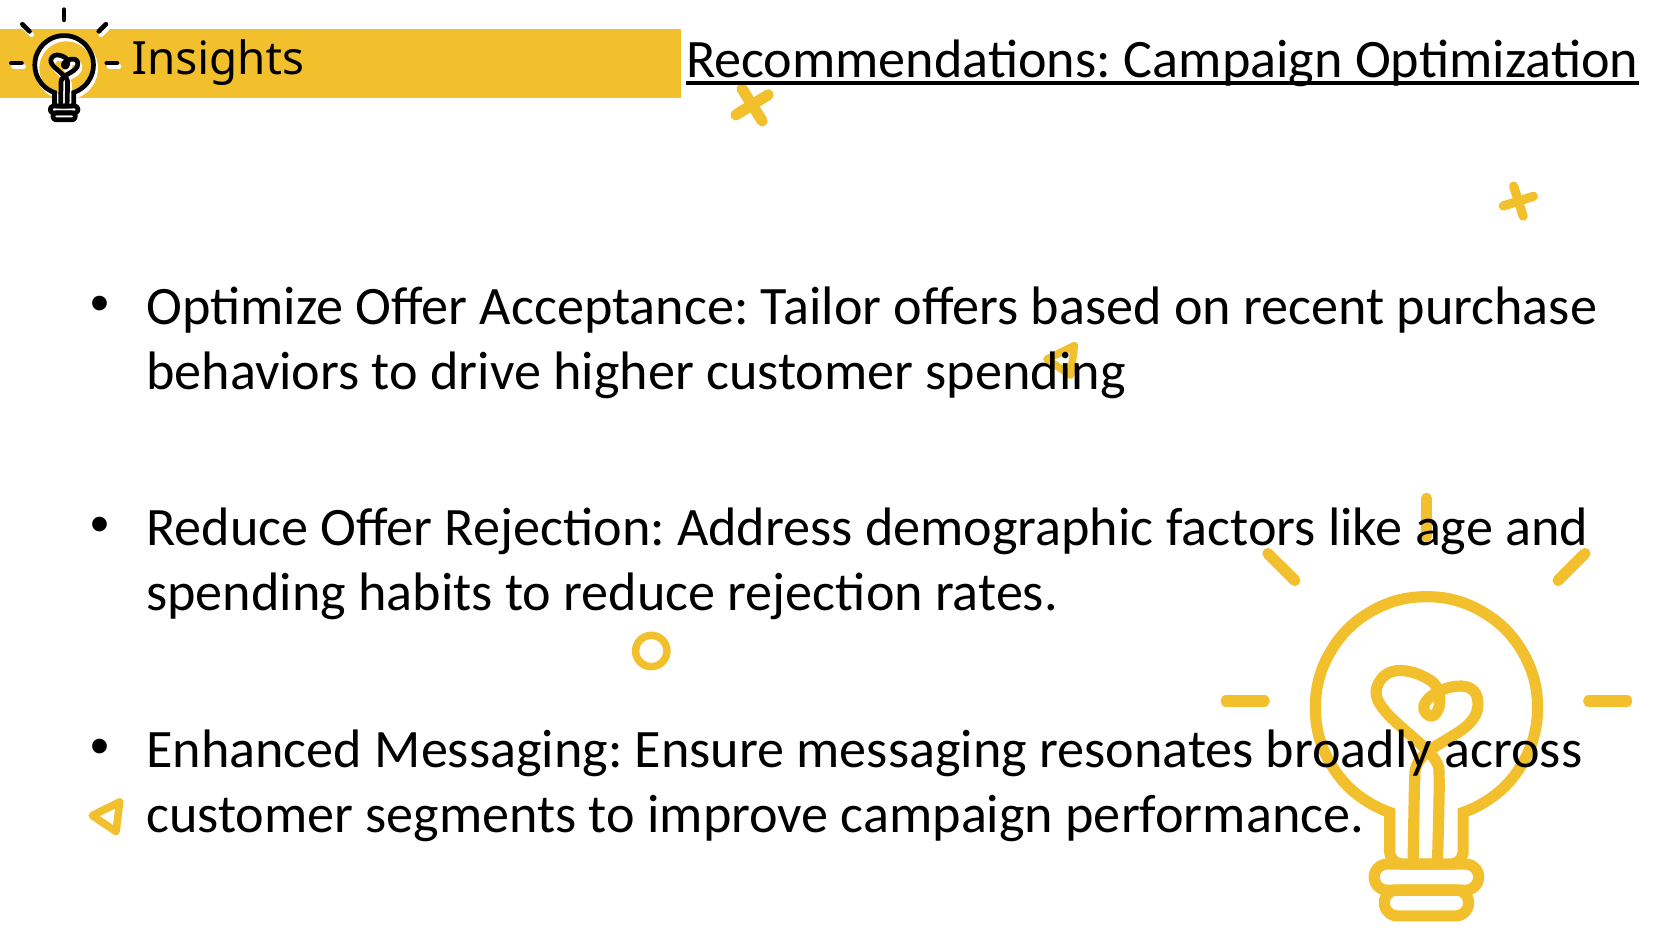

Recommendations: Campaign Optimization
Insights
#
Optimize Offer Acceptance: Tailor offers based on recent purchase behaviors to drive higher customer spending
Reduce Offer Rejection: Address demographic factors like age and spending habits to reduce rejection rates.
Enhanced Messaging: Ensure messaging resonates broadly across customer segments to improve campaign performance.